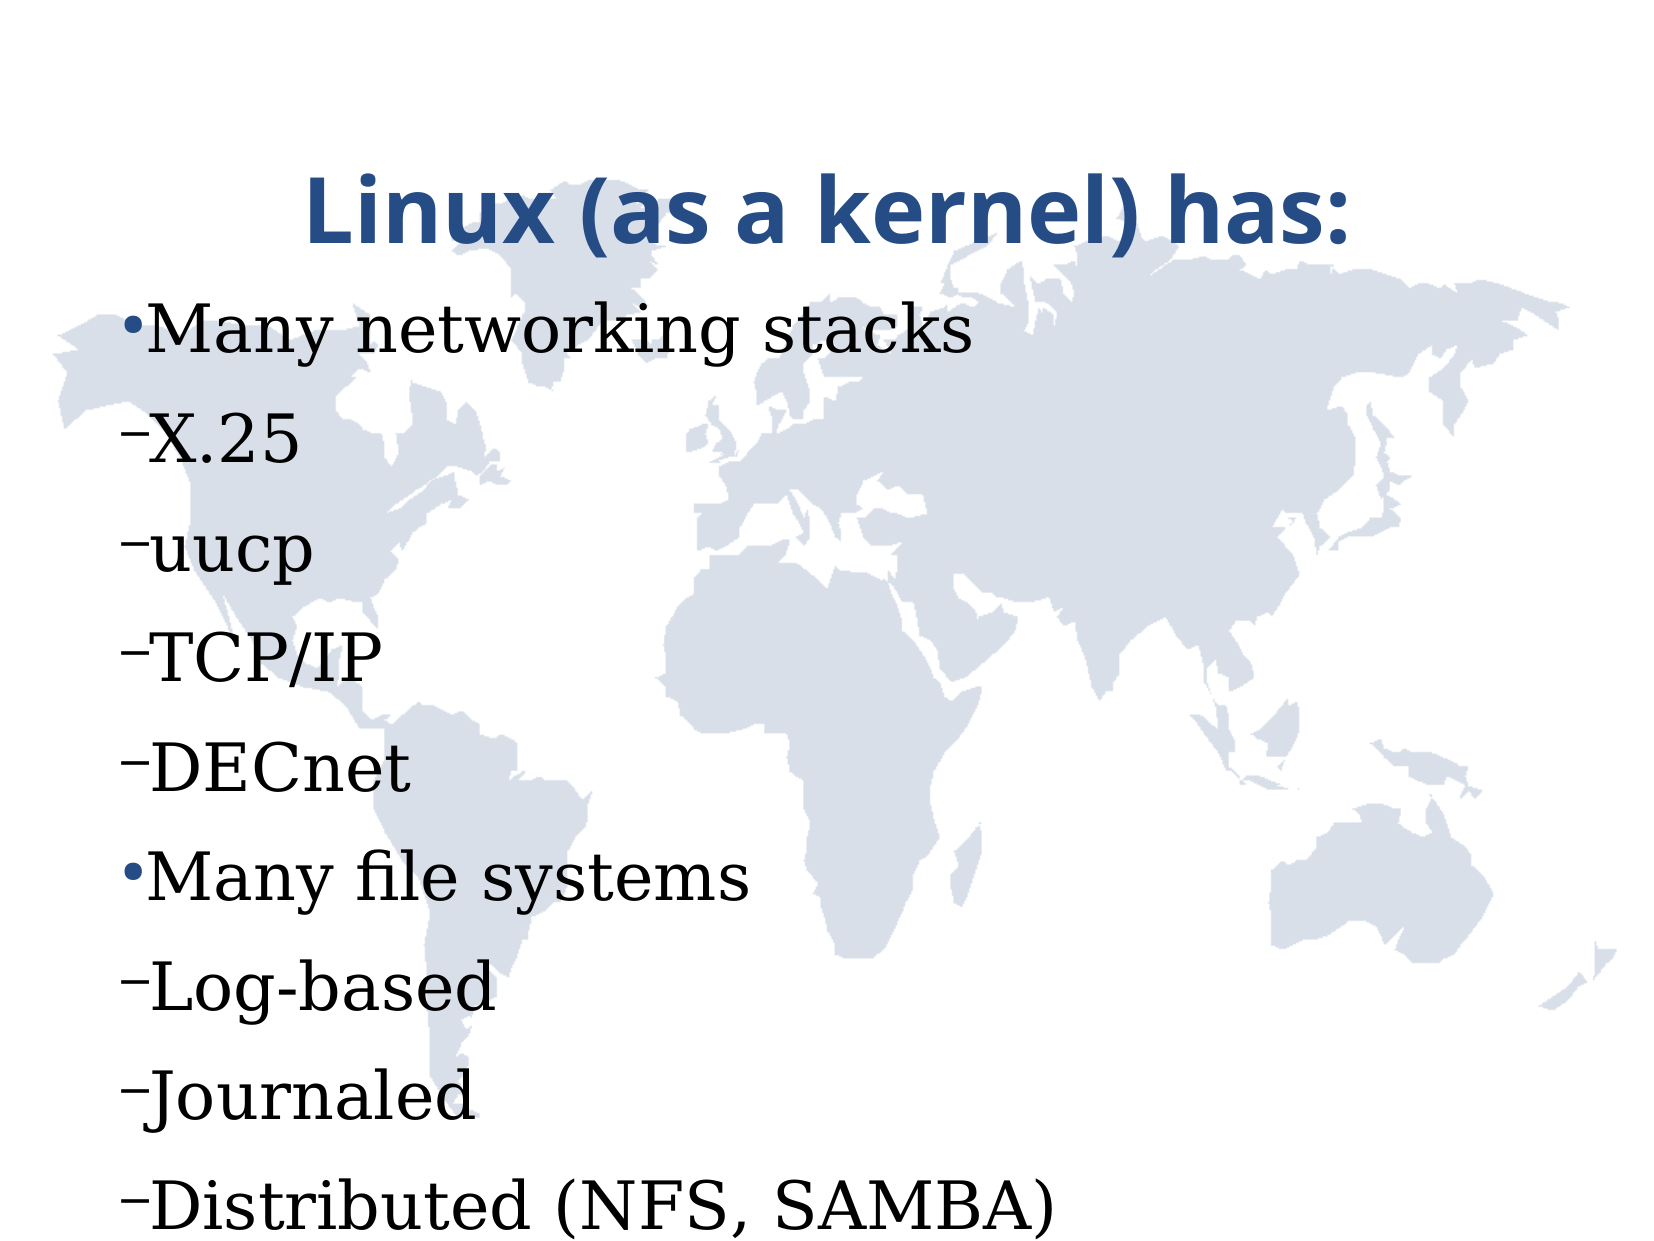

# Linux (as a kernel) has:
Many networking stacks
X.25
uucp
TCP/IP
DECnet
Many file systems
Log-based
Journaled
Distributed (NFS, SAMBA)